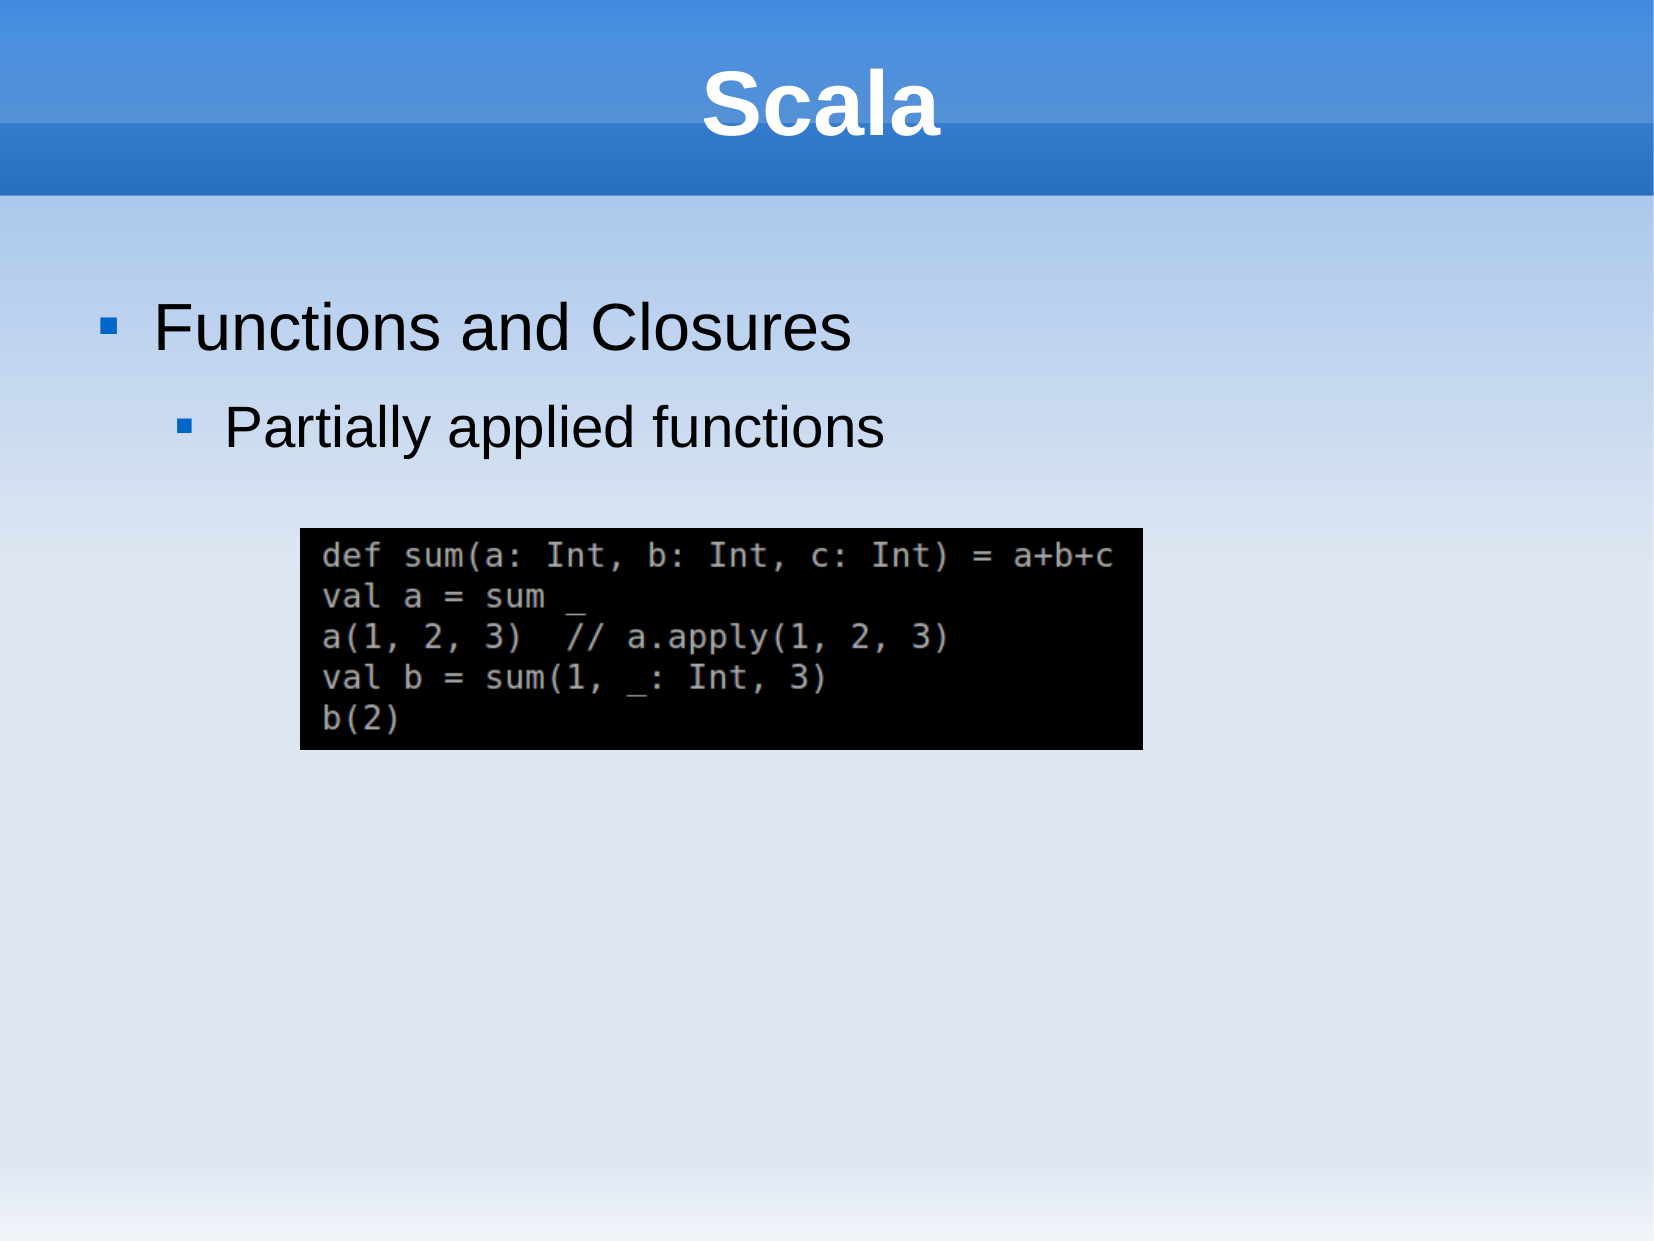

# Scala
Functions and Closures
Partially applied functions